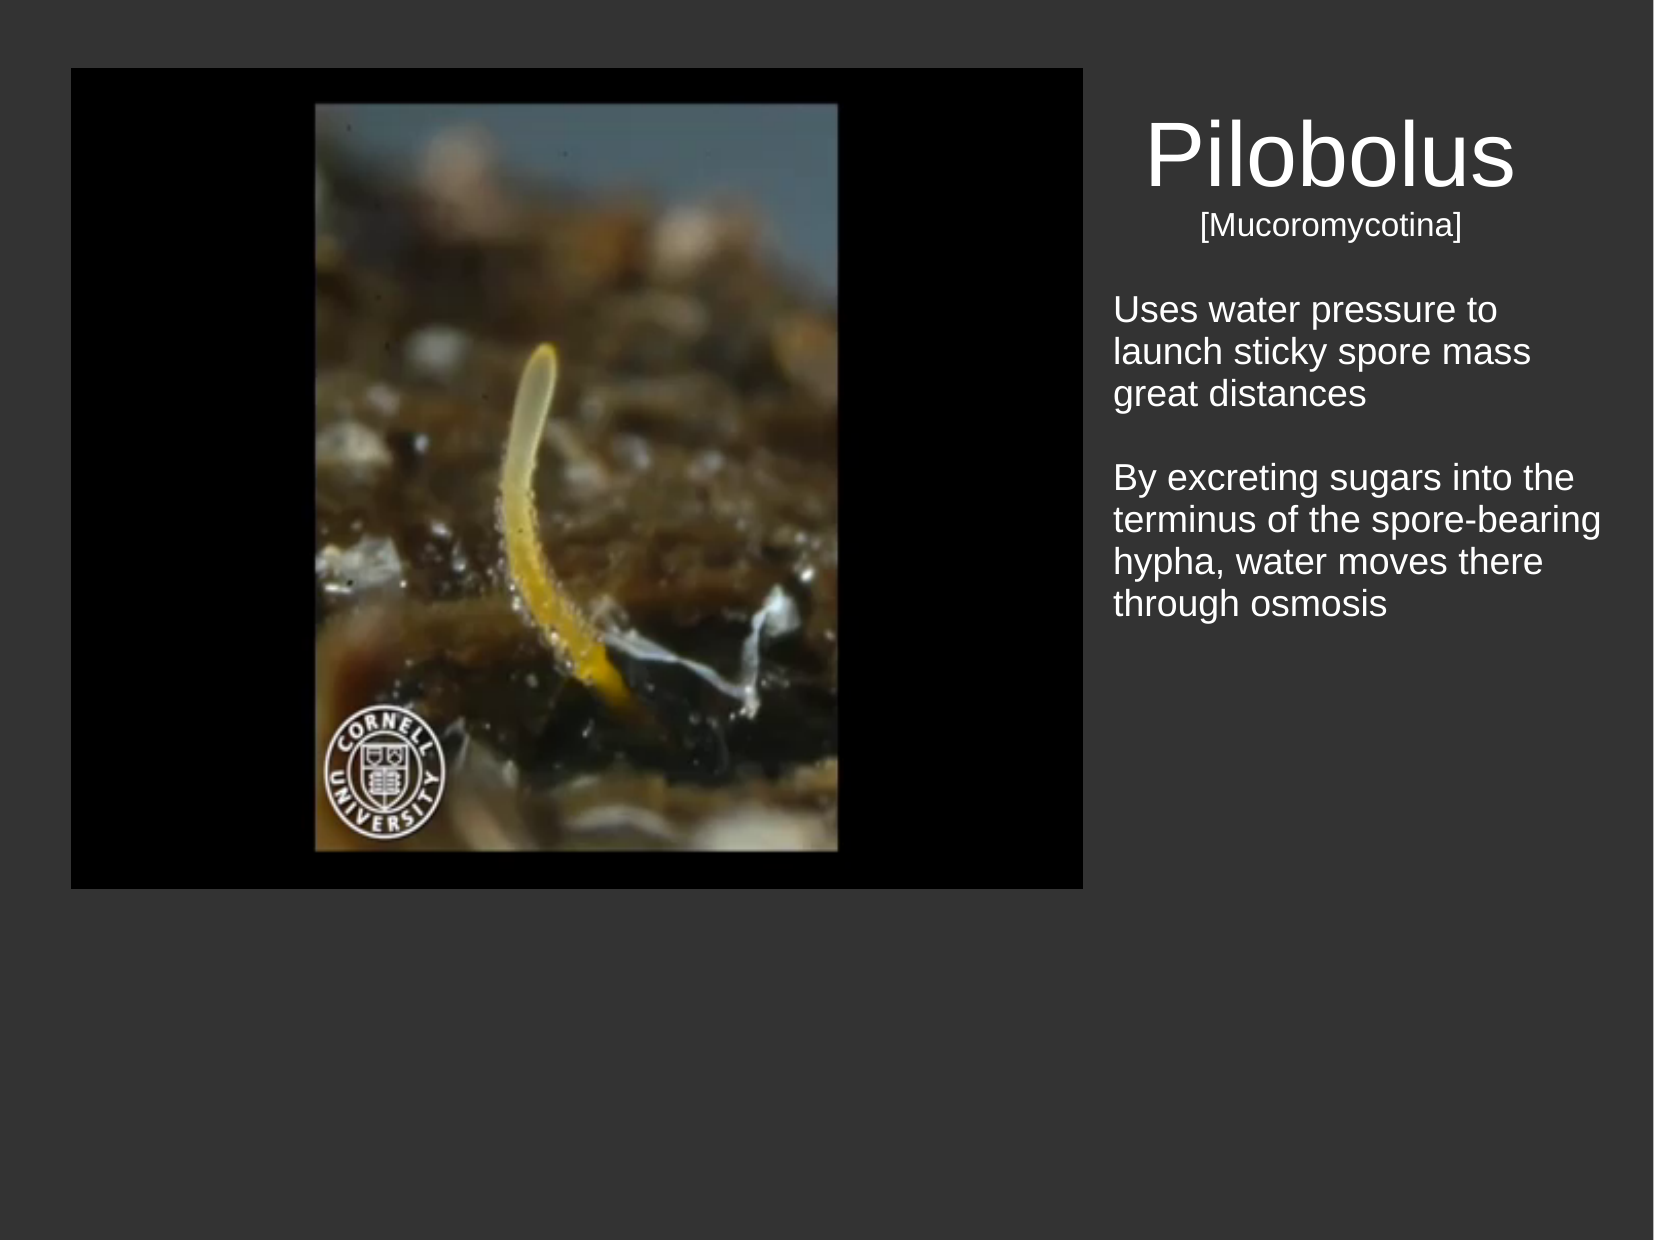

Pilobolus
[Mucoromycotina]
Uses water pressure to launch sticky spore mass great distances
By excreting sugars into the terminus of the spore-bearing hypha, water moves there through osmosis